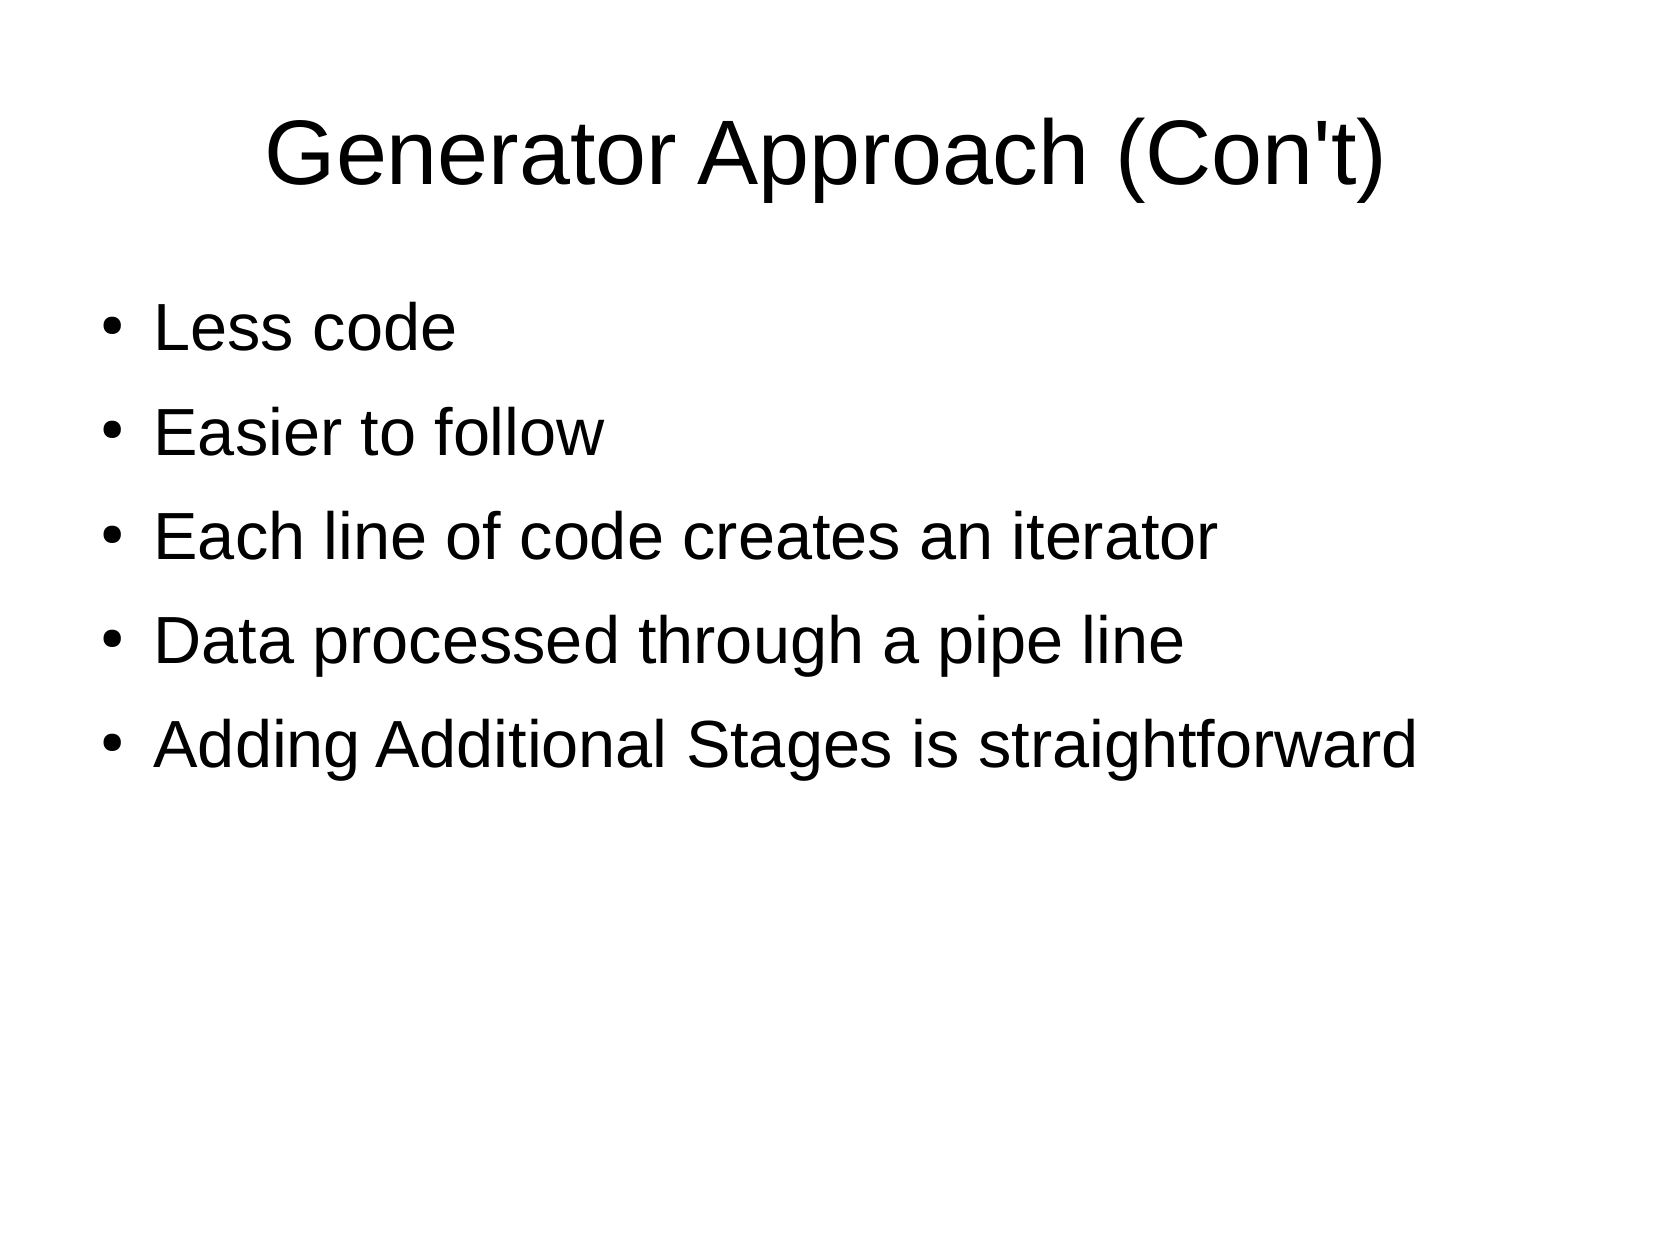

# Generator Approach (Con't)
Less code
Easier to follow
Each line of code creates an iterator
Data processed through a pipe line
Adding Additional Stages is straightforward